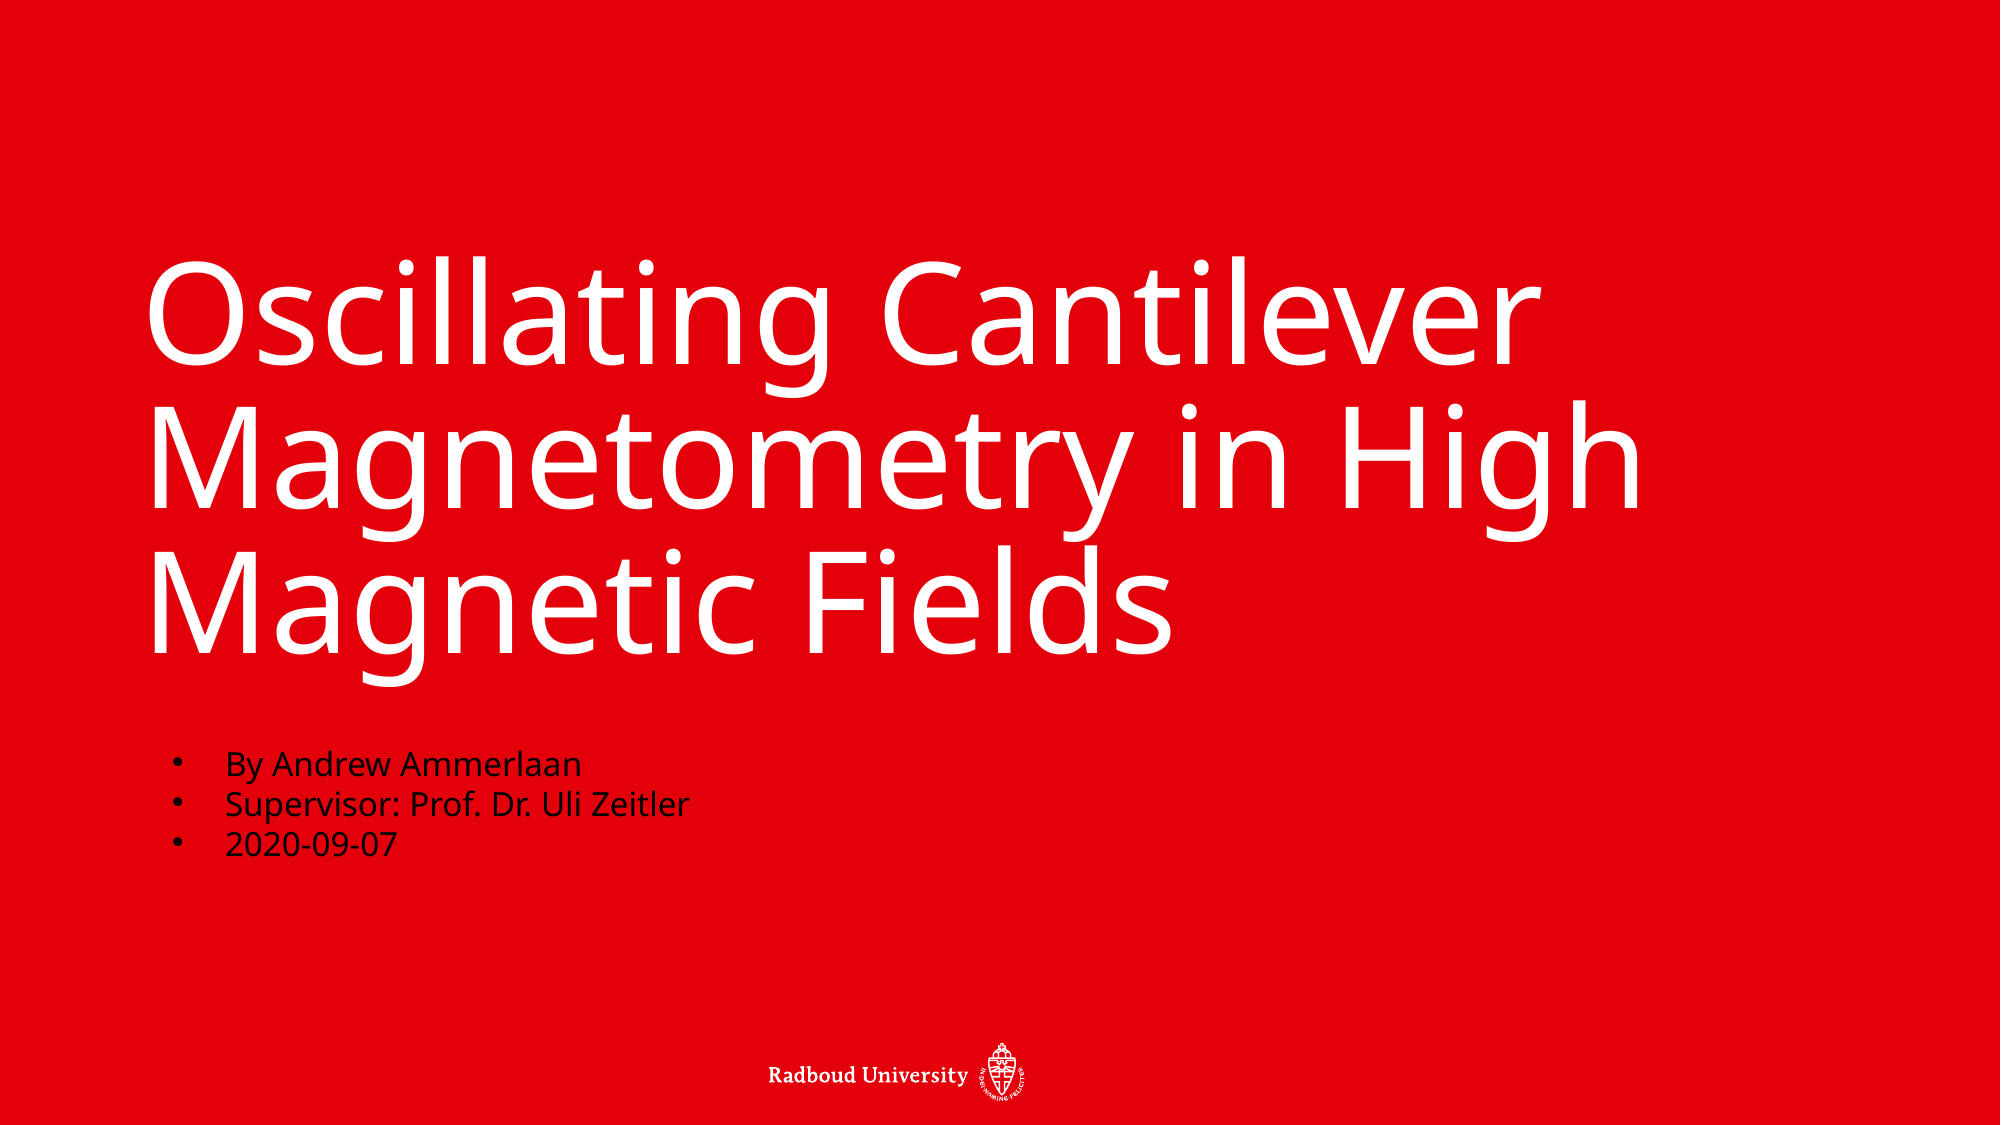

Oscillating Cantilever Magnetometry in High Magnetic Fields
By Andrew Ammerlaan
Supervisor: Prof. Dr. Uli Zeitler
# 2020-09-07